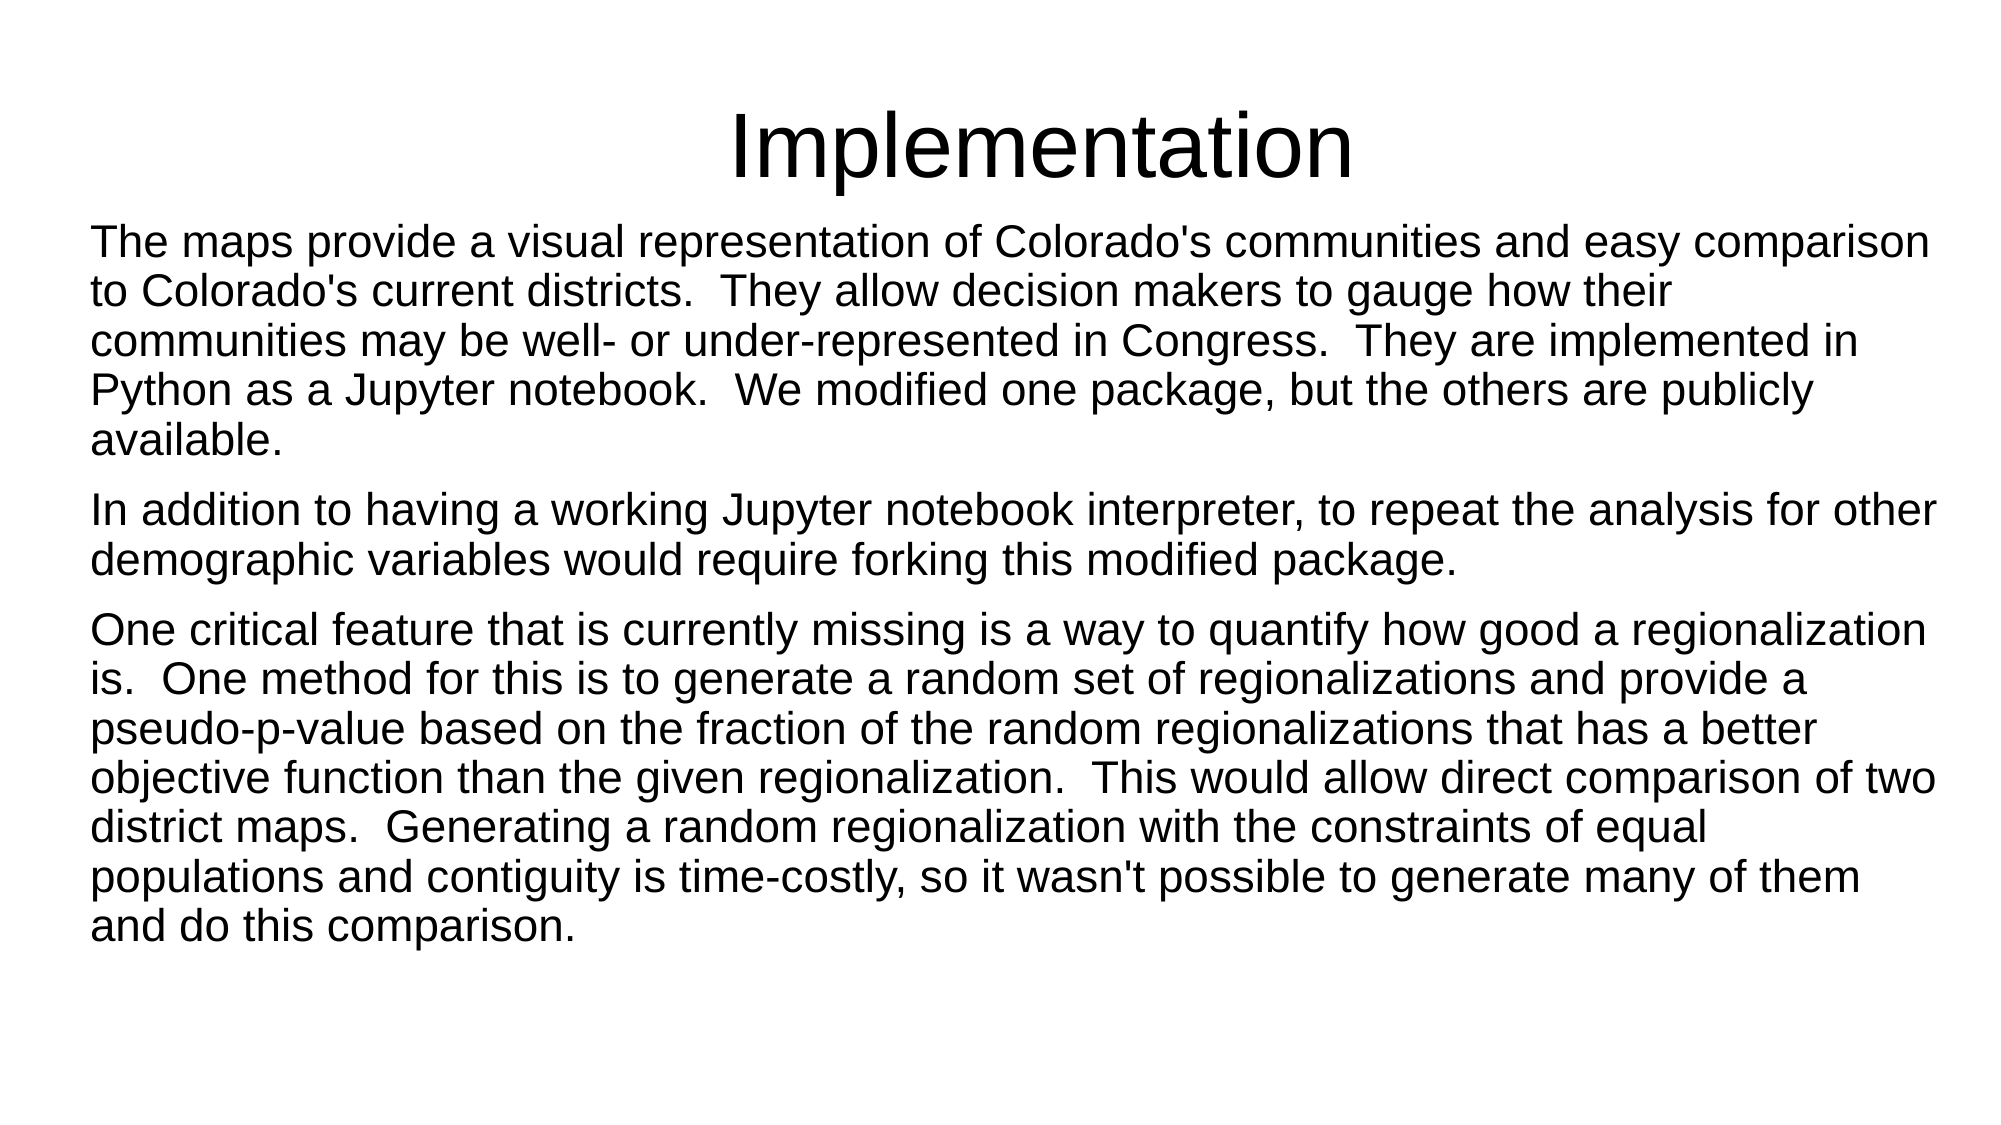

# Implementation
The maps provide a visual representation of Colorado's communities and easy comparison to Colorado's current districts. They allow decision makers to gauge how their communities may be well- or under-represented in Congress. They are implemented in Python as a Jupyter notebook. We modified one package, but the others are publicly available.
In addition to having a working Jupyter notebook interpreter, to repeat the analysis for other demographic variables would require forking this modified package.
One critical feature that is currently missing is a way to quantify how good a regionalization is. One method for this is to generate a random set of regionalizations and provide a pseudo-p-value based on the fraction of the random regionalizations that has a better objective function than the given regionalization. This would allow direct comparison of two district maps. Generating a random regionalization with the constraints of equal populations and contiguity is time-costly, so it wasn't possible to generate many of them and do this comparison.